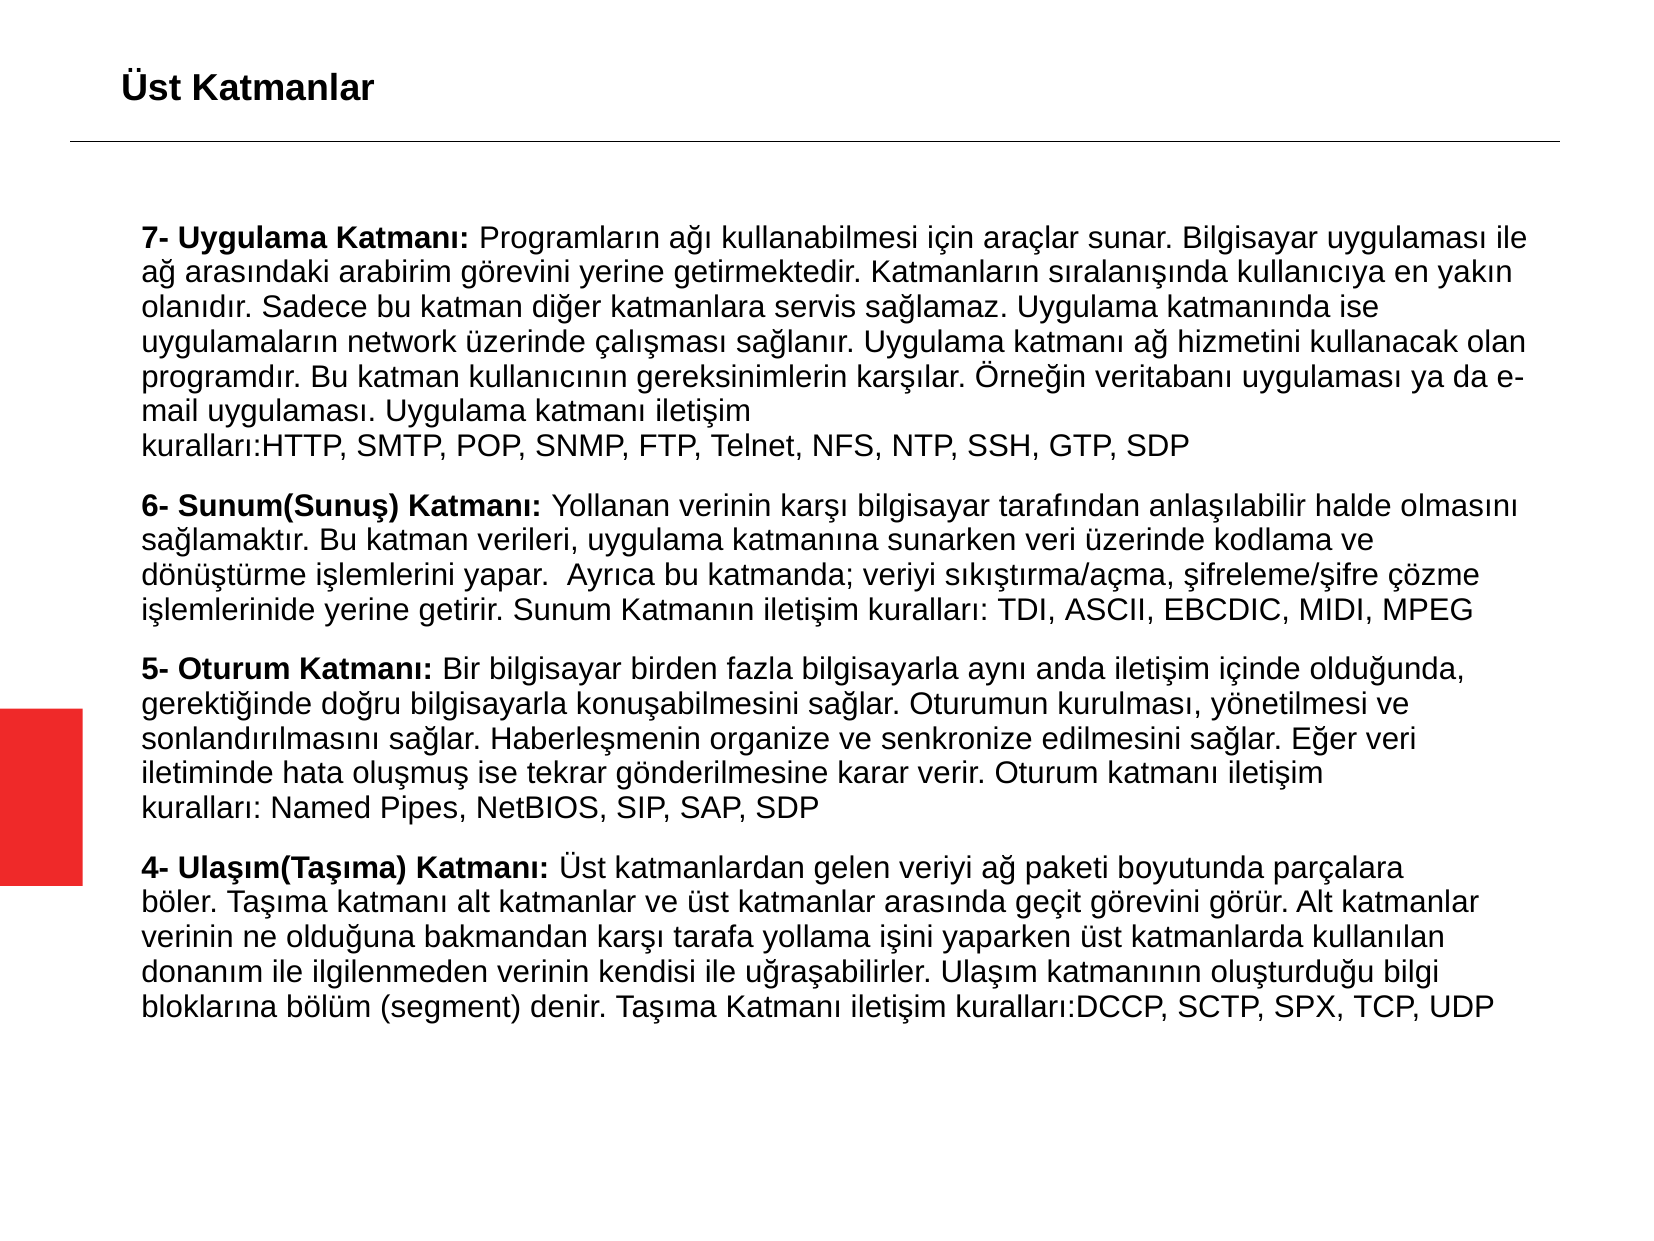

Üst Katmanlar
7- Uygulama Katmanı: Programların ağı kullanabilmesi için araçlar sunar. Bilgisayar uygulaması ile ağ arasındaki arabirim görevini yerine getirmektedir. Katmanların sıralanışında kullanıcıya en yakın olanıdır. Sadece bu katman diğer katmanlara servis sağlamaz. Uygulama katmanında ise uygulamaların network üzerinde çalışması sağlanır. Uygulama katmanı ağ hizmetini kullanacak olan programdır. Bu katman kullanıcının gereksinimlerin karşılar. Örneğin veritabanı uygulaması ya da e-mail uygulaması. Uygulama katmanı iletişim kuralları:HTTP, SMTP, POP, SNMP, FTP, Telnet, NFS, NTP, SSH, GTP, SDP
6- Sunum(Sunuş) Katmanı: Yollanan verinin karşı bilgisayar tarafından anlaşılabilir halde olmasını sağlamaktır. Bu katman verileri, uygulama katmanına sunarken veri üzerinde kodlama ve dönüştürme işlemlerini yapar.  Ayrıca bu katmanda; veriyi sıkıştırma/açma, şifreleme/şifre çözme işlemlerinide yerine getirir. Sunum Katmanın iletişim kuralları: TDI, ASCII, EBCDIC, MIDI, MPEG
5- Oturum Katmanı: Bir bilgisayar birden fazla bilgisayarla aynı anda iletişim içinde olduğunda, gerektiğinde doğru bilgisayarla konuşabilmesini sağlar. Oturumun kurulması, yönetilmesi ve sonlandırılmasını sağlar. Haberleşmenin organize ve senkronize edilmesini sağlar. Eğer veri iletiminde hata oluşmuş ise tekrar gönderilmesine karar verir. Oturum katmanı iletişim kuralları: Named Pipes, NetBIOS, SIP, SAP, SDP
4- Ulaşım(Taşıma) Katmanı: Üst katmanlardan gelen veriyi ağ paketi boyutunda parçalara böler. Taşıma katmanı alt katmanlar ve üst katmanlar arasında geçit görevini görür. Alt katmanlar verinin ne olduğuna bakmandan karşı tarafa yollama işini yaparken üst katmanlarda kullanılan donanım ile ilgilenmeden verinin kendisi ile uğraşabilirler. Ulaşım katmanının oluşturduğu bilgi bloklarına bölüm (segment) denir. Taşıma Katmanı iletişim kuralları:DCCP, SCTP, SPX, TCP, UDP